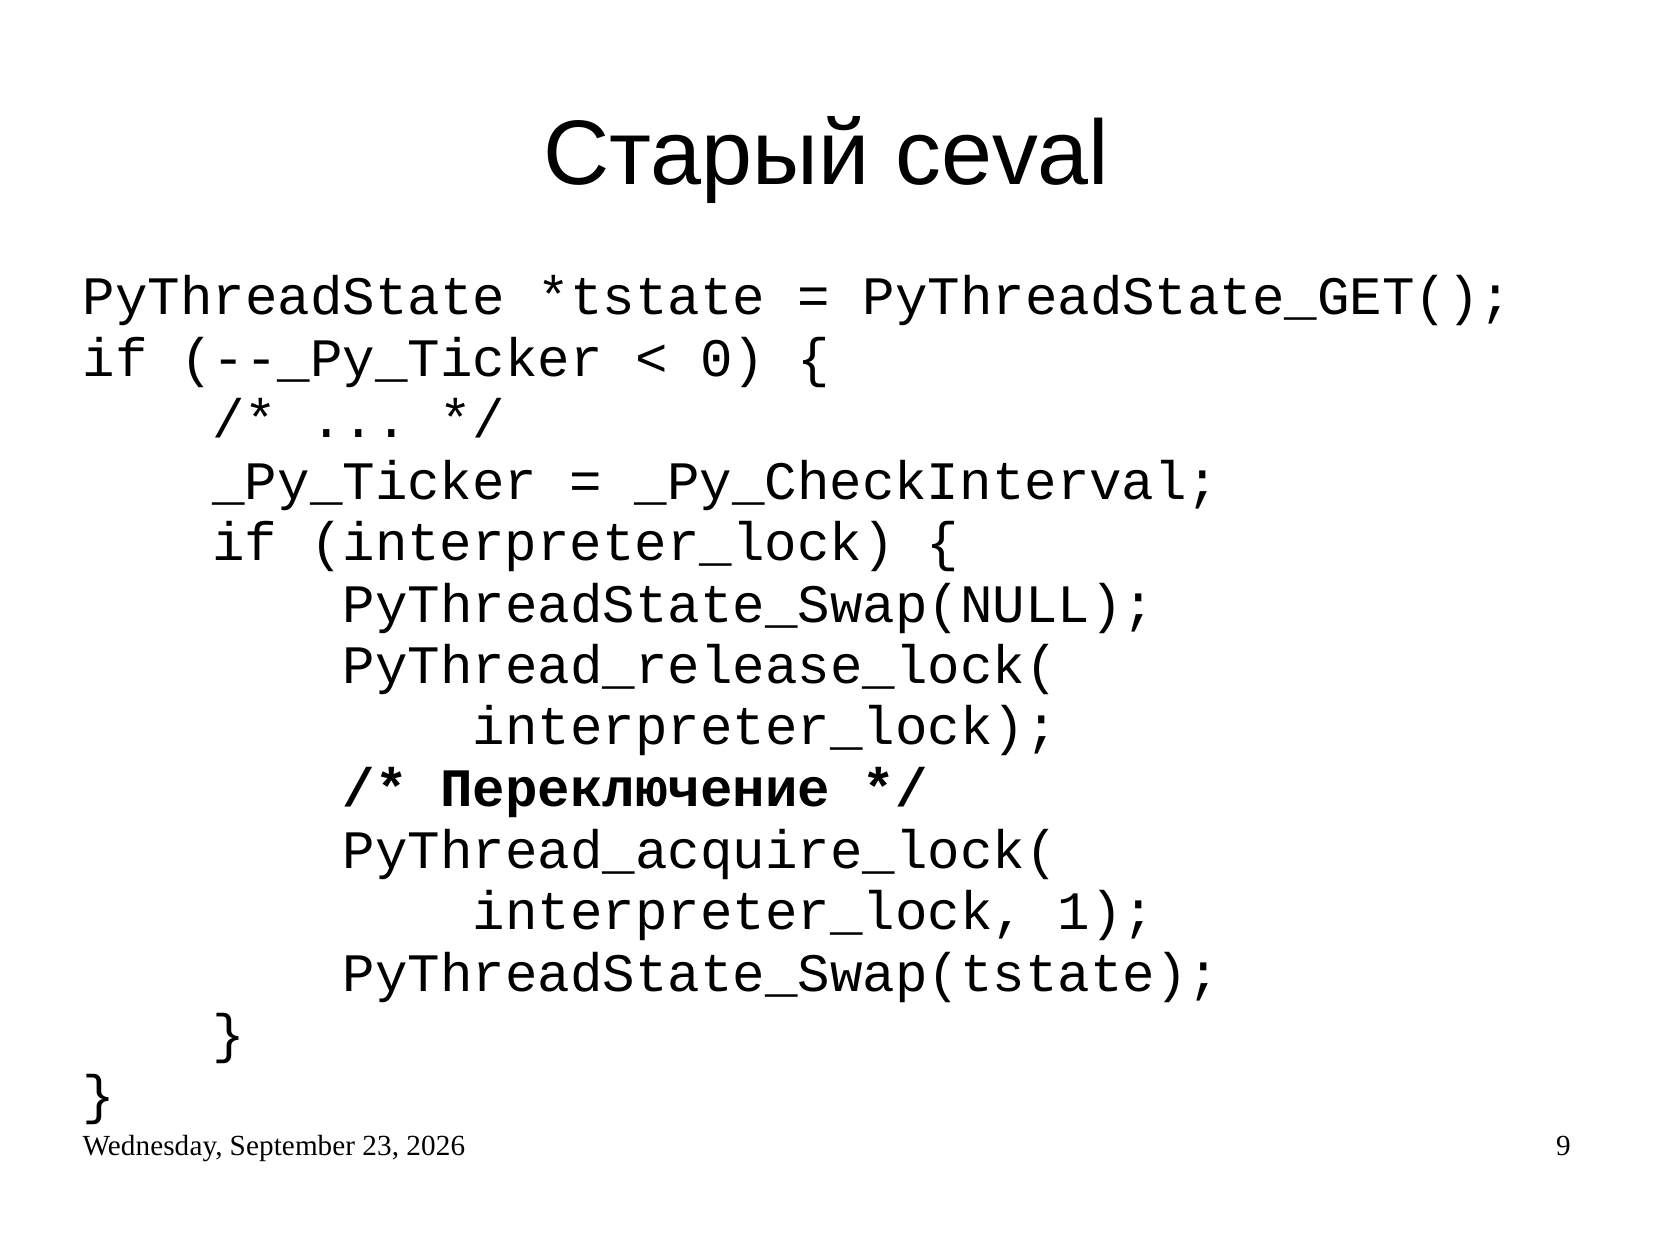

# Старый ceval
PyThreadState *tstate = PyThreadState_GET();
if (--_Py_Ticker < 0) {
 /* ... */
 _Py_Ticker = _Py_CheckInterval;
 if (interpreter_lock) {
 PyThreadState_Swap(NULL);
 PyThread_release_lock(
 interpreter_lock);
 /* Переключение */
 PyThread_acquire_lock(
 interpreter_lock, 1);
 PyThreadState_Swap(tstate);
 }
}
9